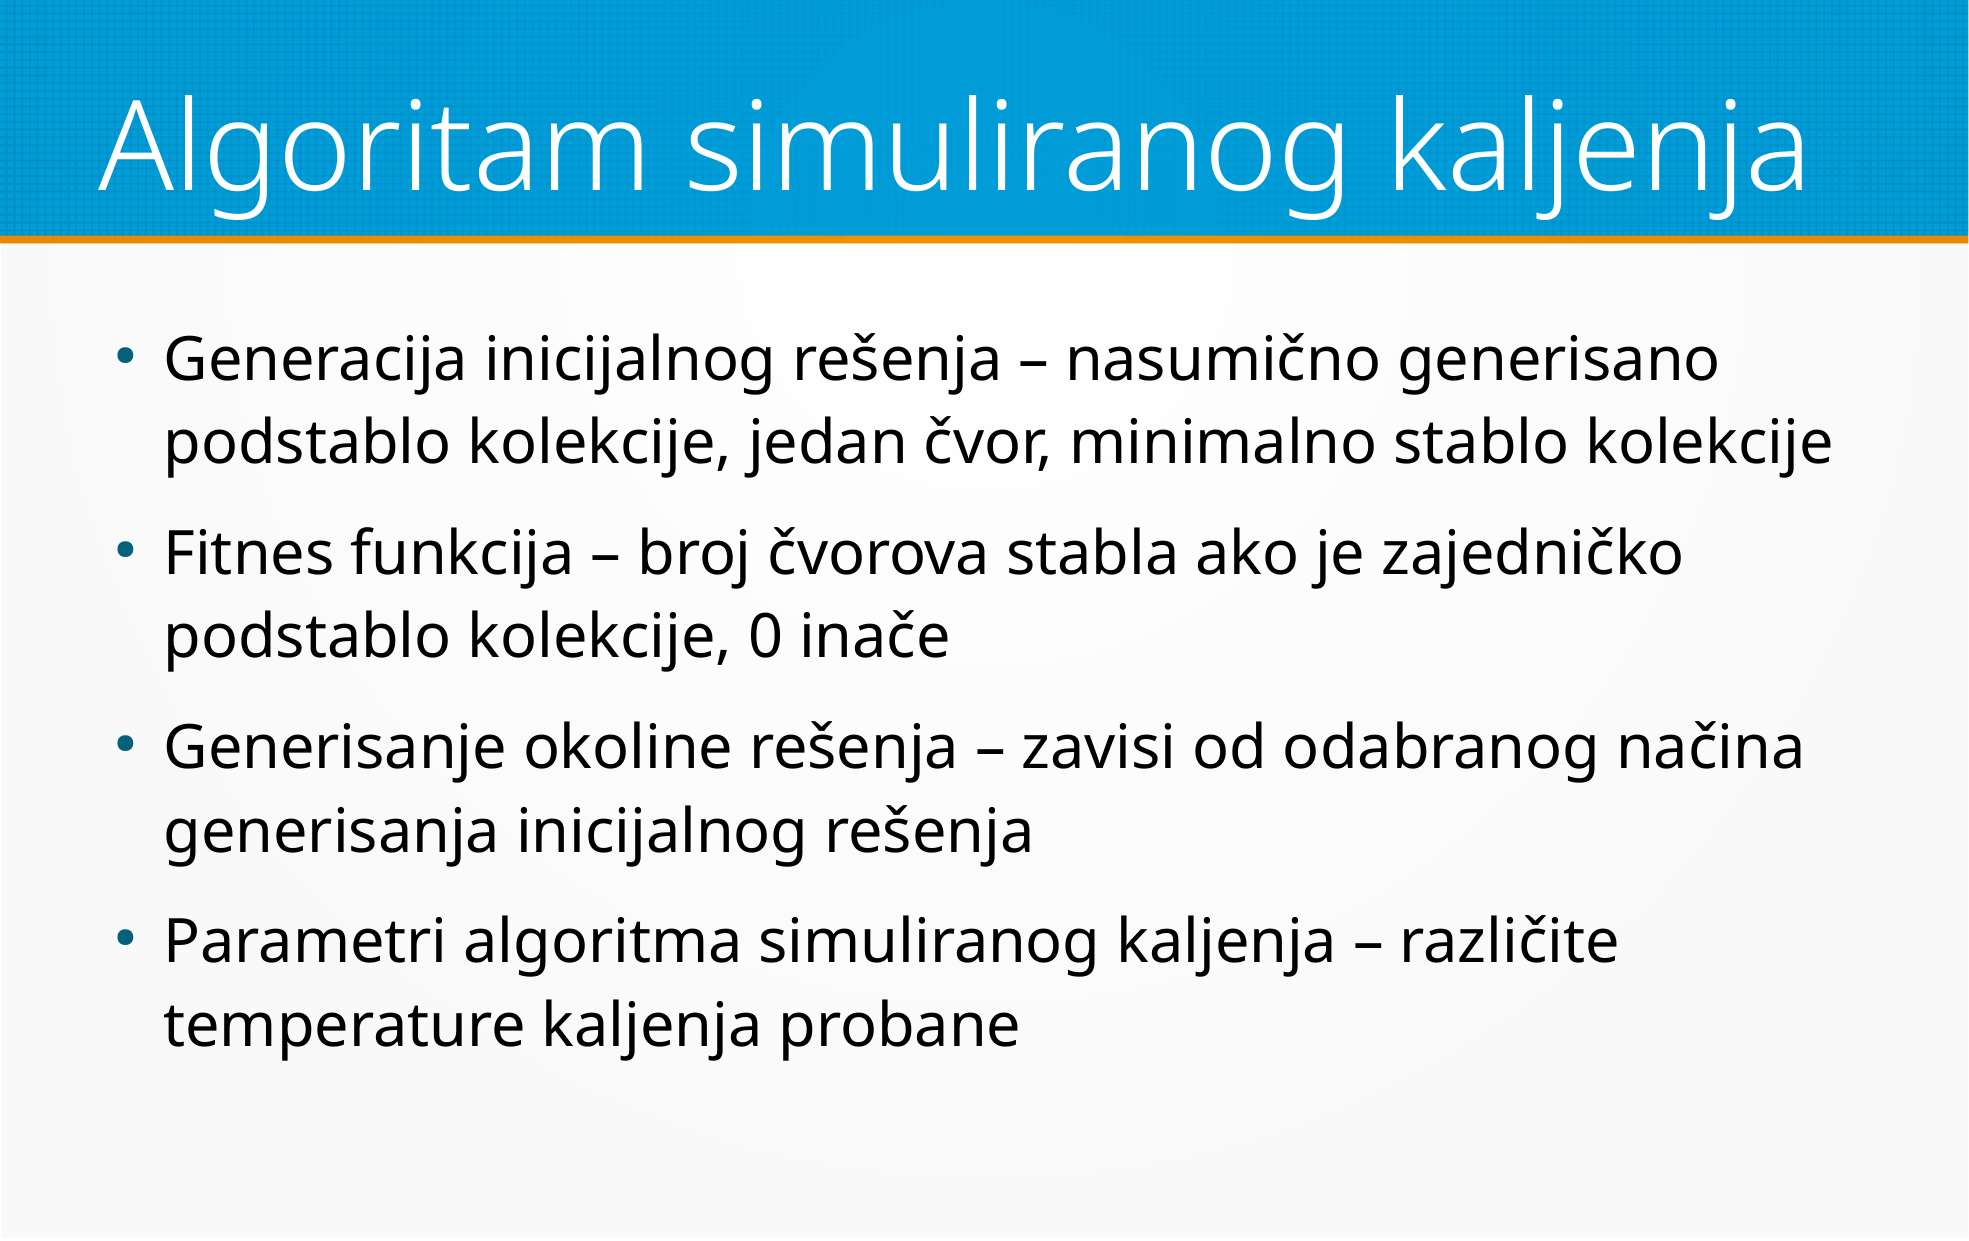

# Algoritam simuliranog kaljenja
Generacija inicijalnog rešenja – nasumično generisano podstablo kolekcije, jedan čvor, minimalno stablo kolekcije
Fitnes funkcija – broj čvorova stabla ako je zajedničko podstablo kolekcije, 0 inače
Generisanje okoline rešenja – zavisi od odabranog načina generisanja inicijalnog rešenja
Parametri algoritma simuliranog kaljenja – različite temperature kaljenja probane